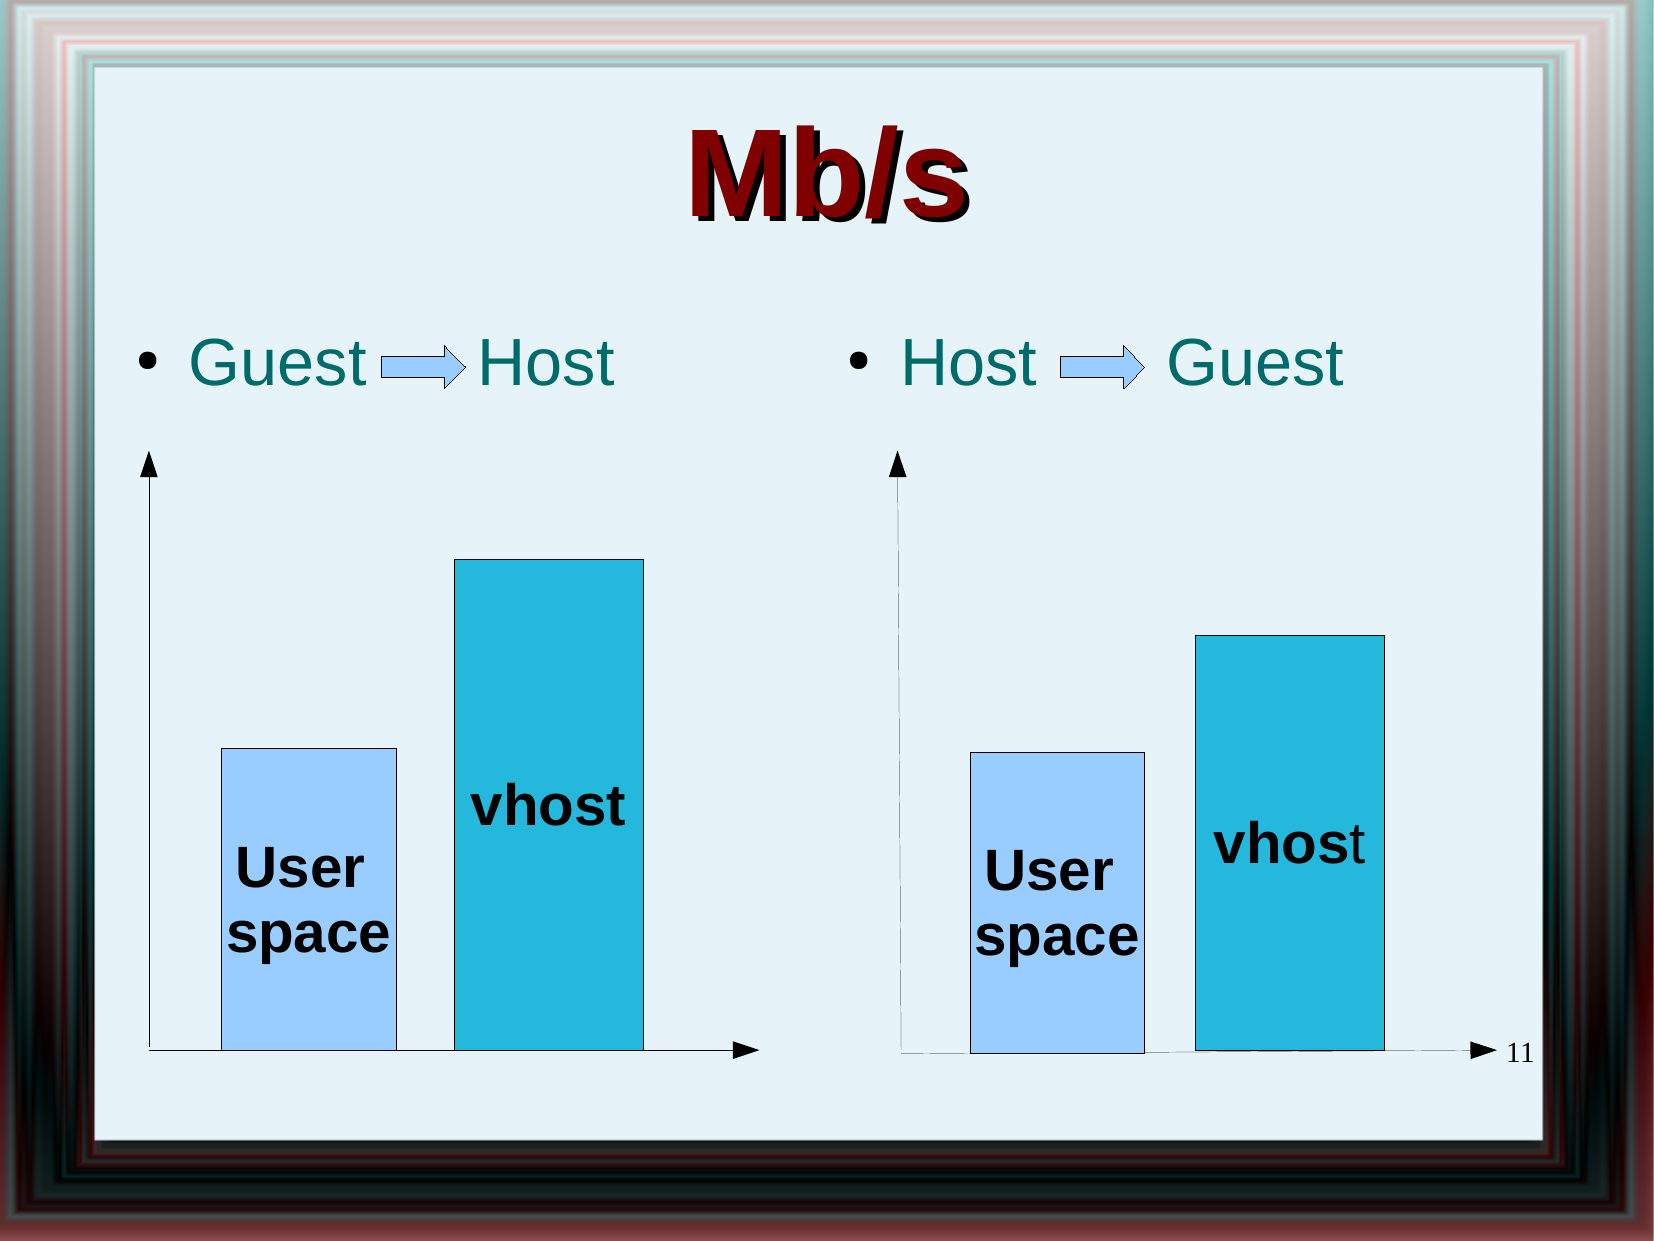

# Mb/s
Guest Host
Host Guest
vhost
vhost
User
space
User
space
11